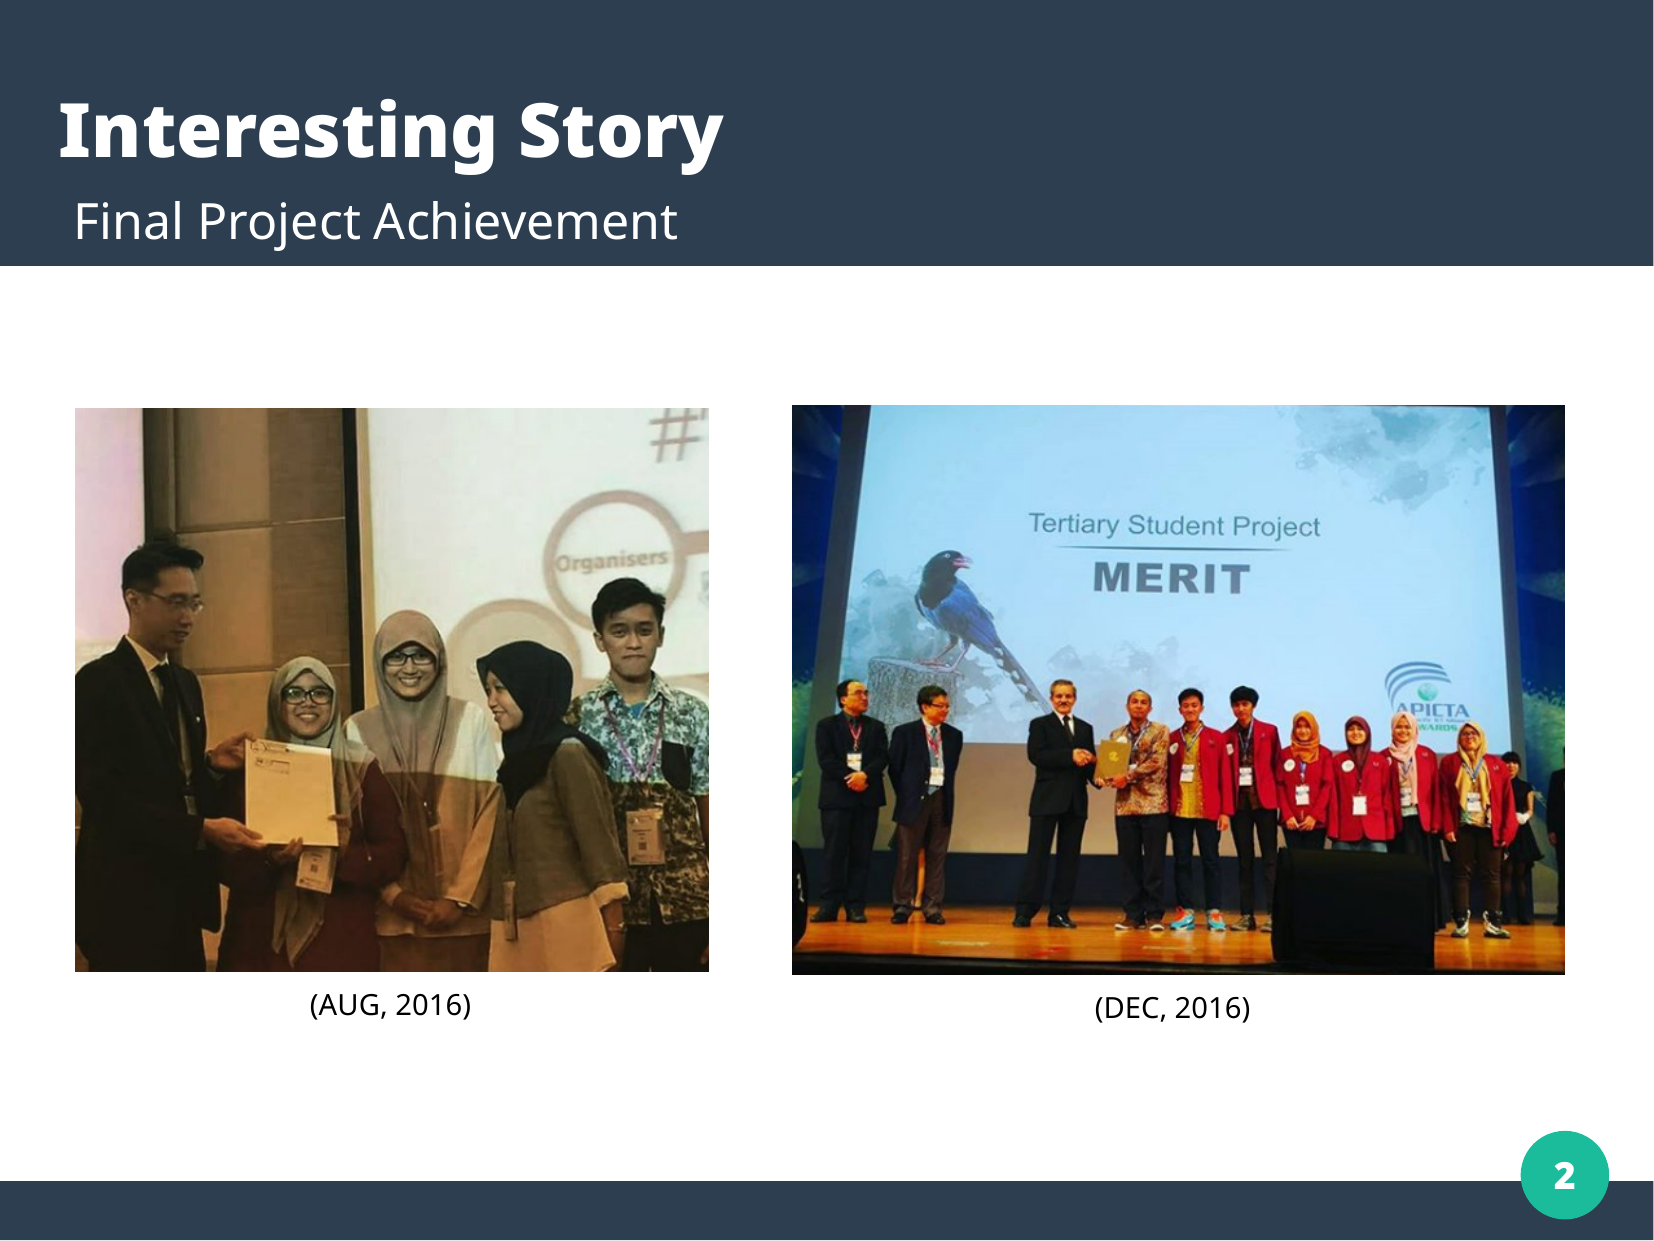

# Interesting Story
Final Project Achievement
(AUG, 2016)
(DEC, 2016)
2